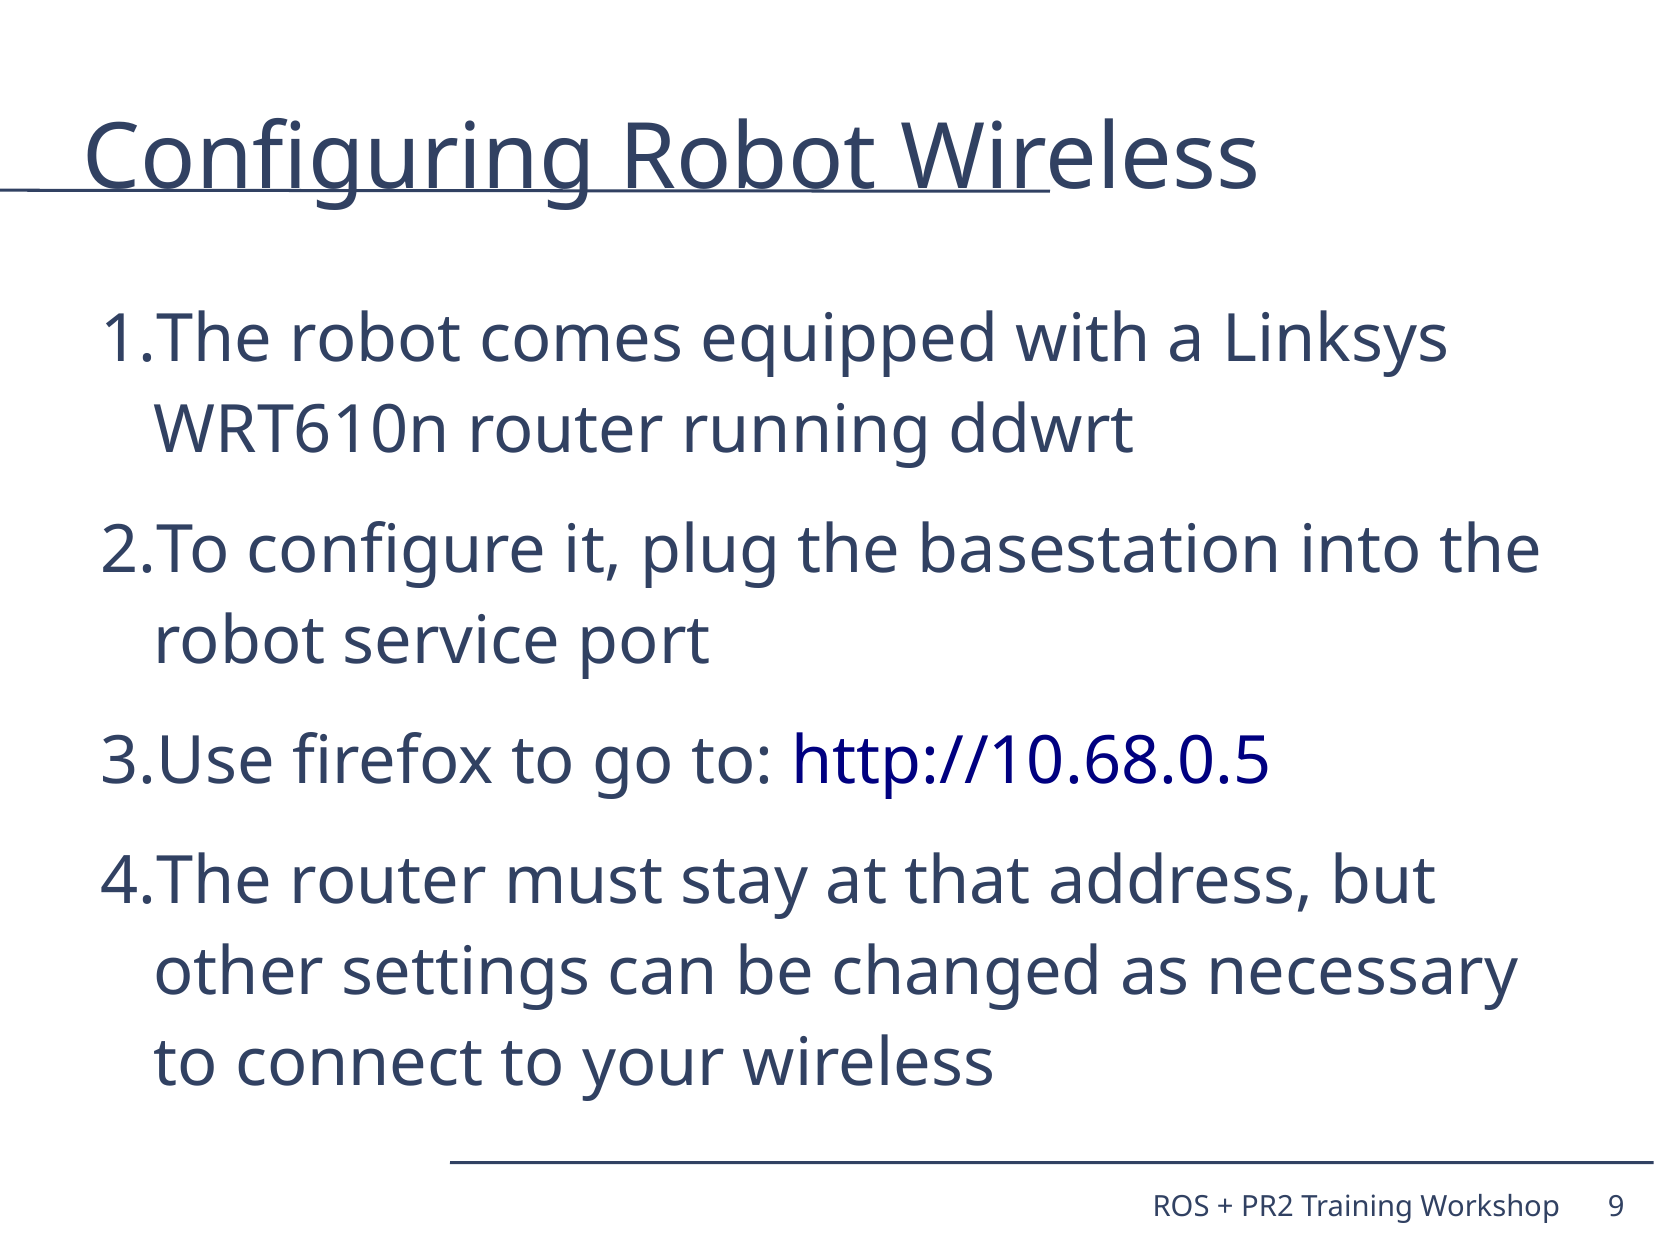

# Configuring Robot Wireless
The robot comes equipped with a Linksys WRT610n router running ddwrt
To configure it, plug the basestation into the robot service port
Use firefox to go to: http://10.68.0.5
The router must stay at that address, but other settings can be changed as necessary to connect to your wireless